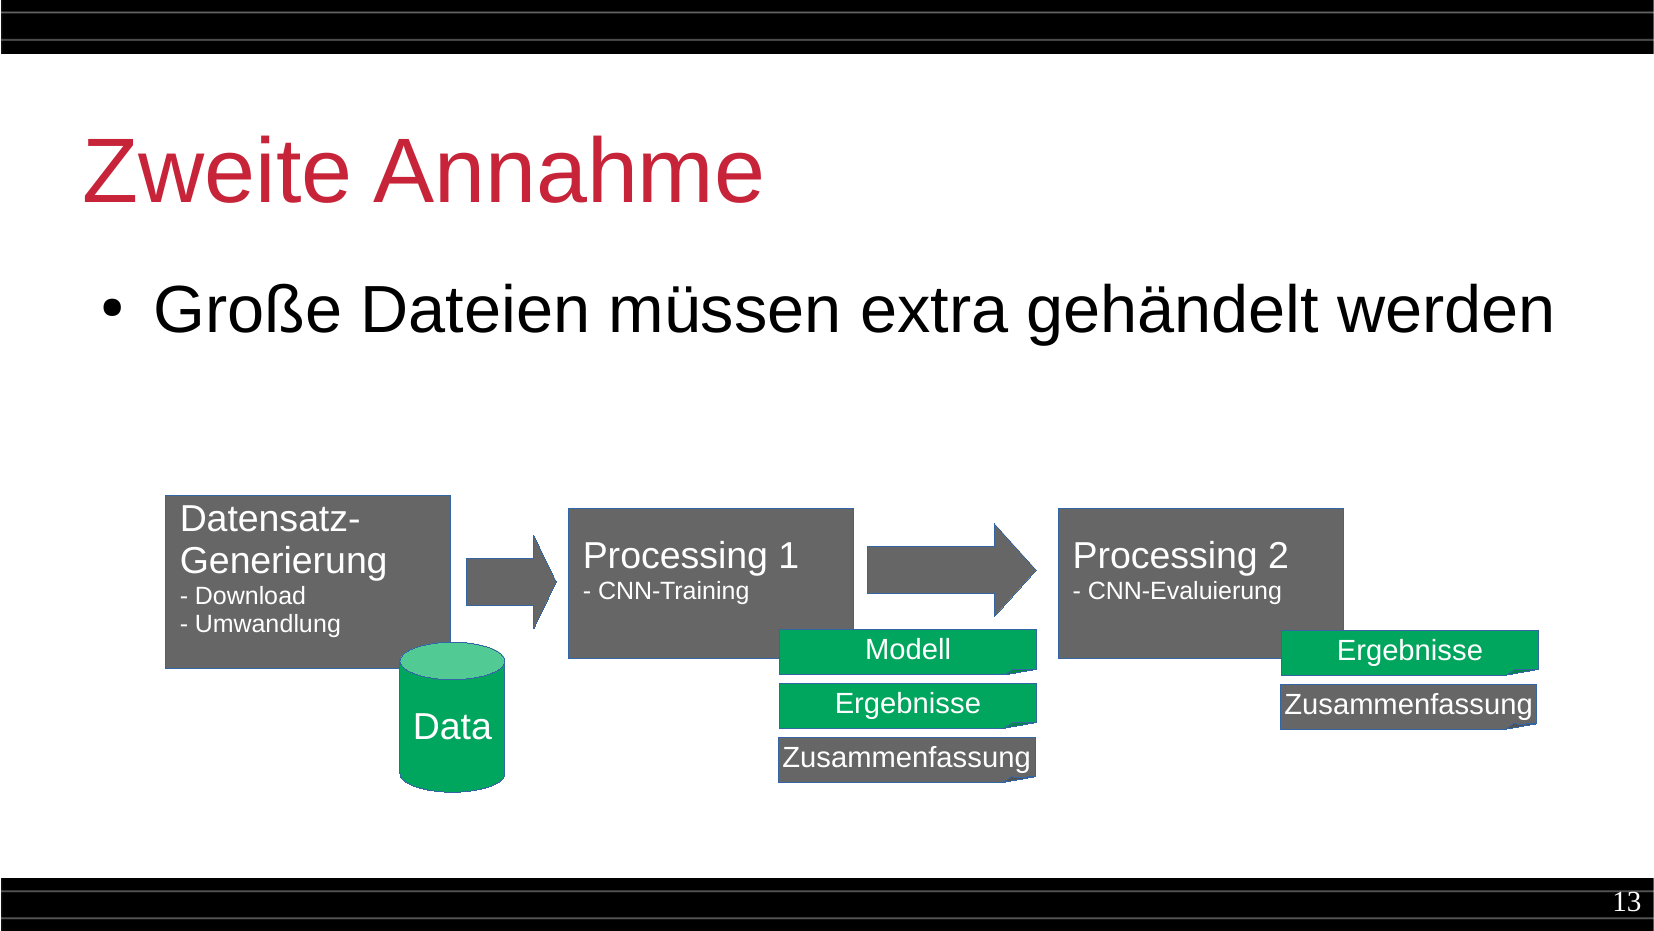

# Zweite Annahme
Große Dateien müssen extra gehändelt werden
Datensatz-
Generierung
- Download
- Umwandlung
Processing 1
- CNN-Training
Processing 2
- CNN-Evaluierung
Modell
Modell
Ergebnisse
Ergebnisse
Data
Data
Ergebnisse
Ergebnisse
Zusammenfassung
Zusammenfassung